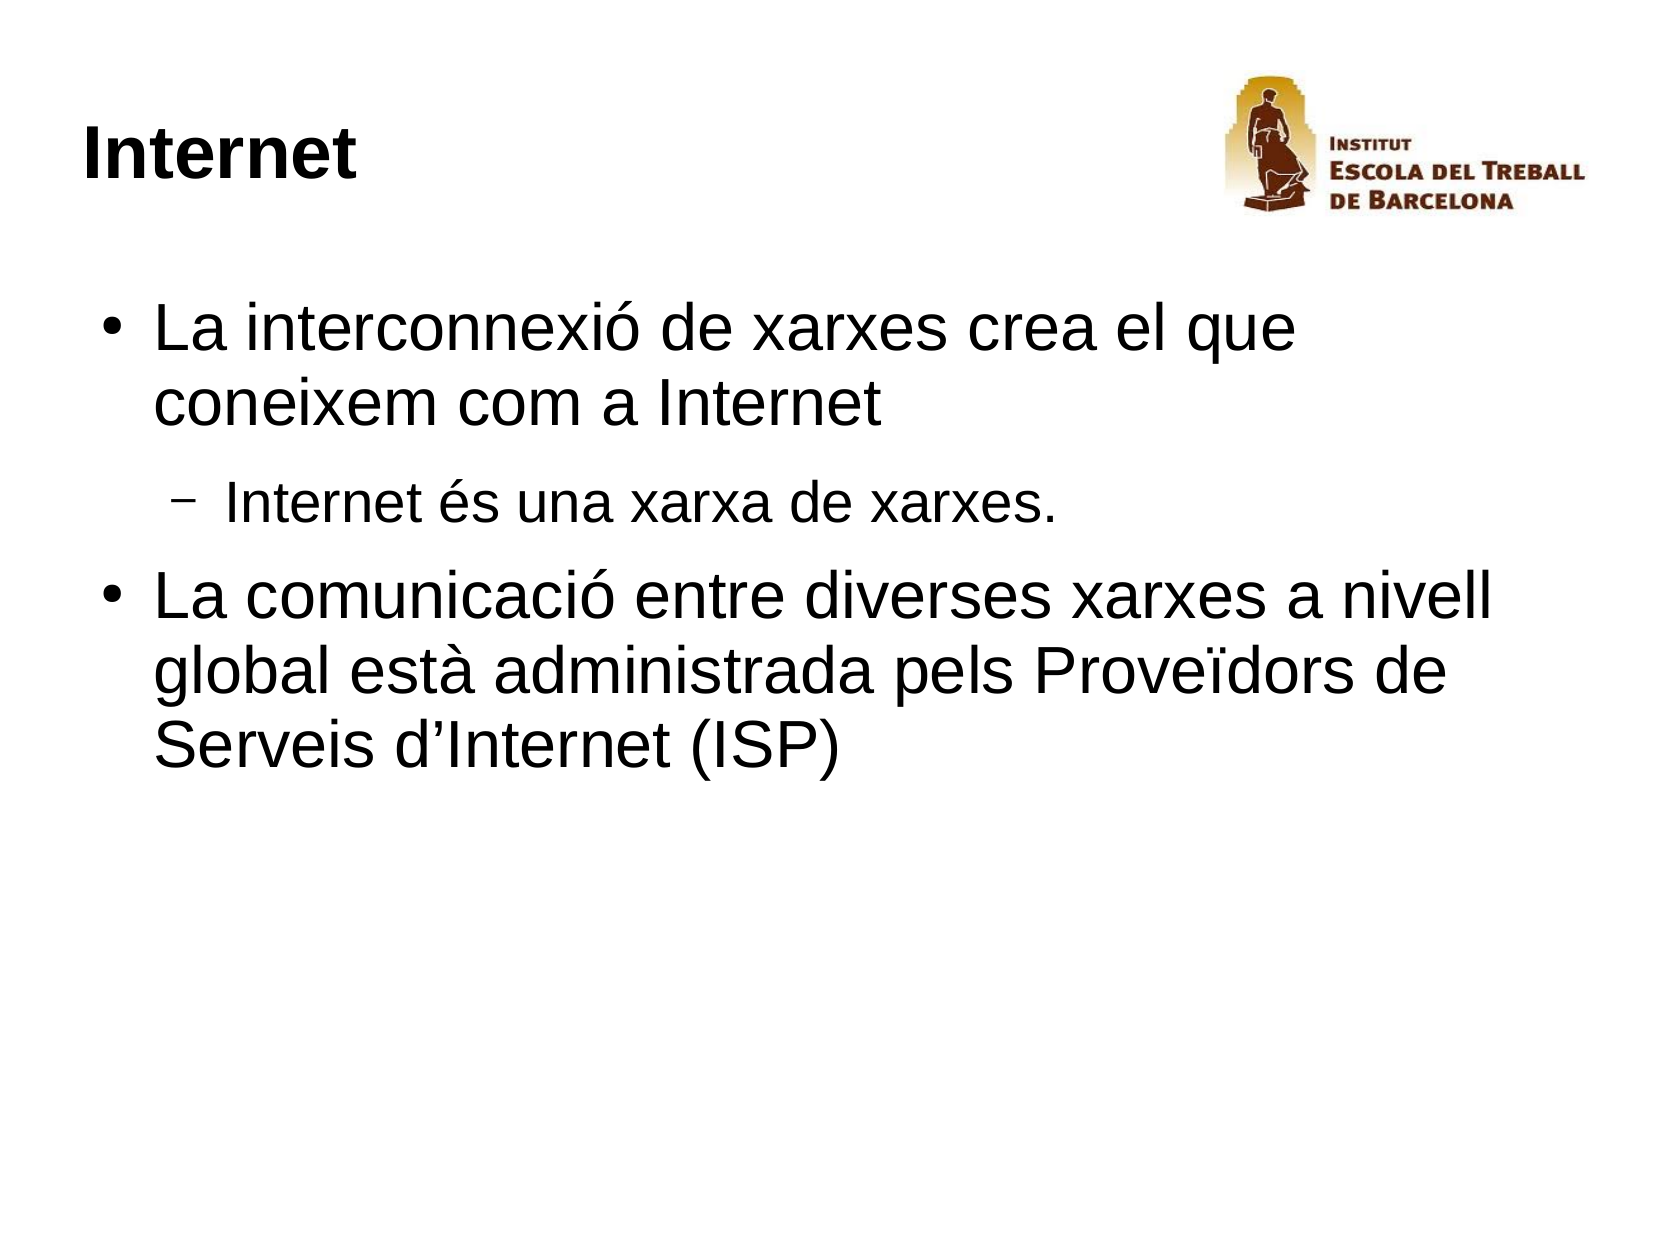

# Internet
La interconnexió de xarxes crea el que coneixem com a Internet
Internet és una xarxa de xarxes.
La comunicació entre diverses xarxes a nivell global està administrada pels Proveïdors de Serveis d’Internet (ISP)